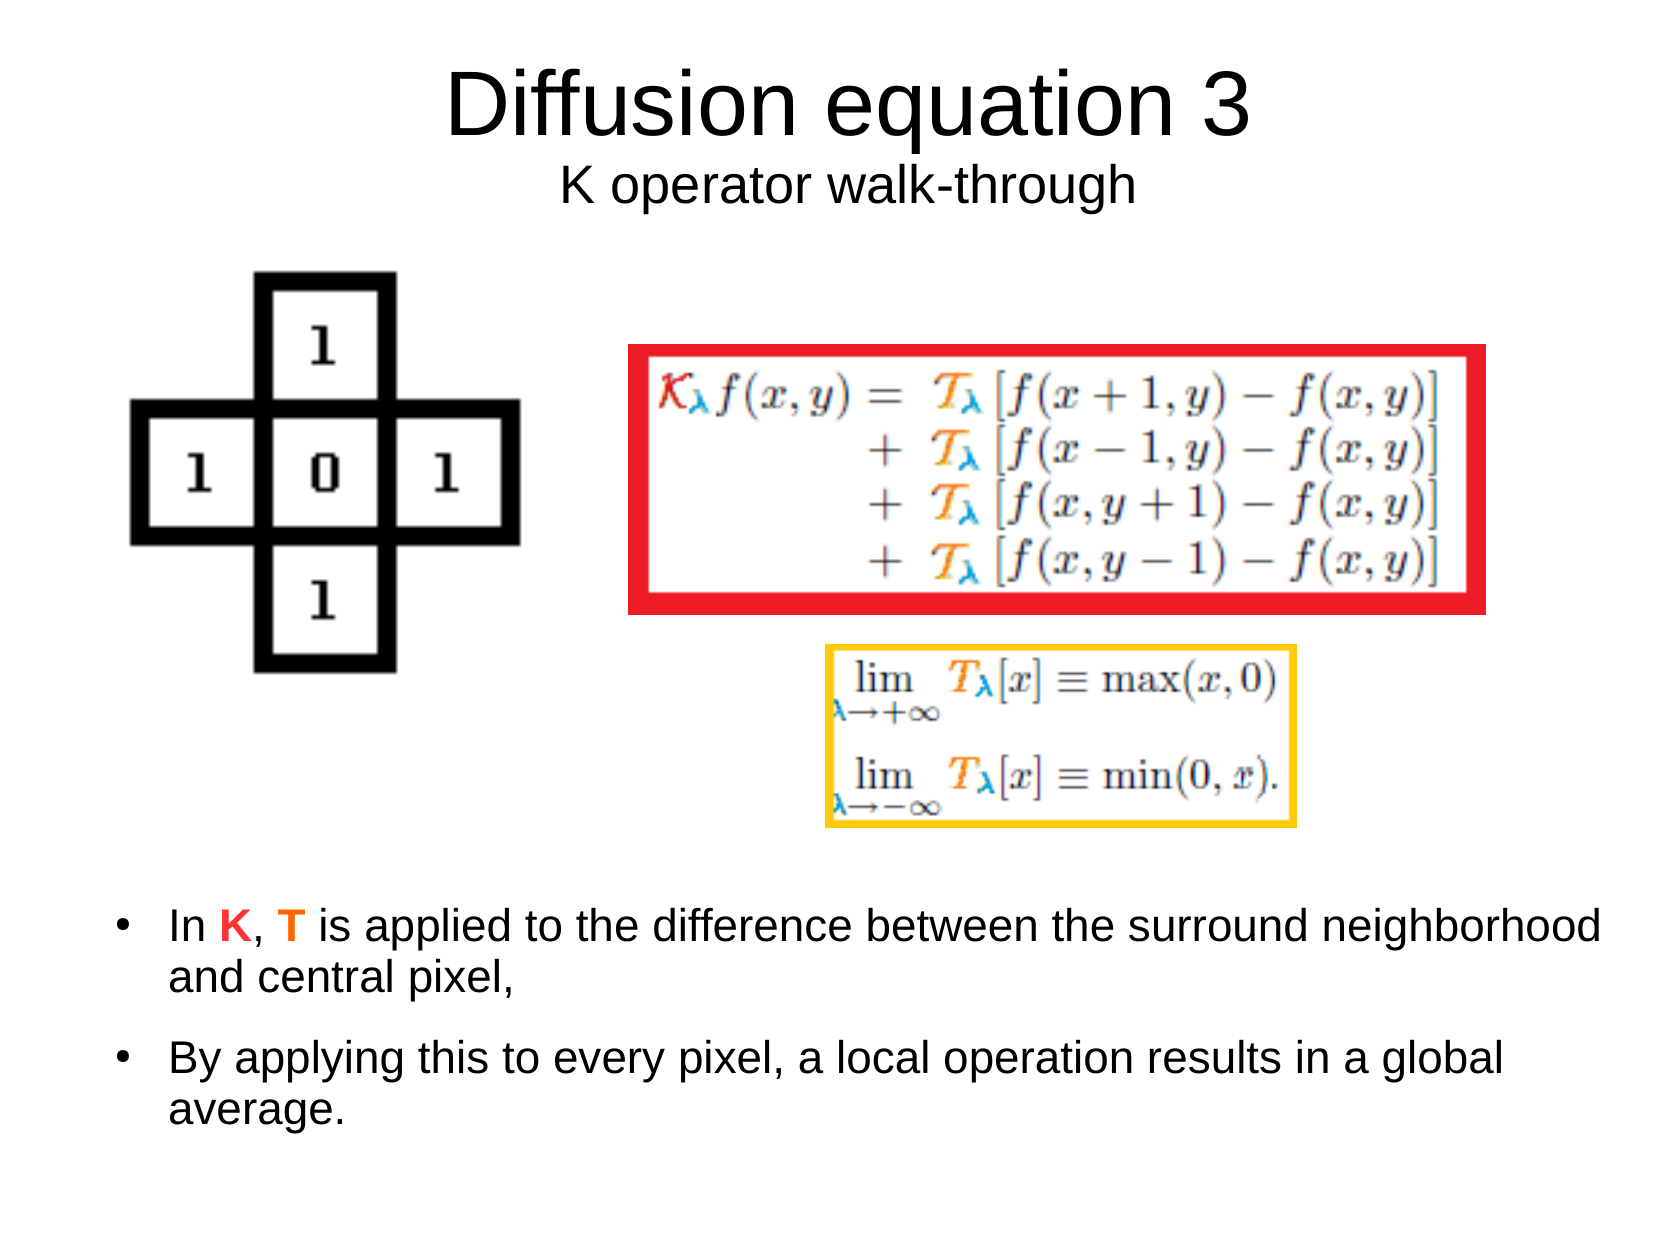

# Diffusion equation 3 K operator walk-through
In K, T is applied to the difference between the surround neighborhood and central pixel,
By applying this to every pixel, a local operation results in a global average.